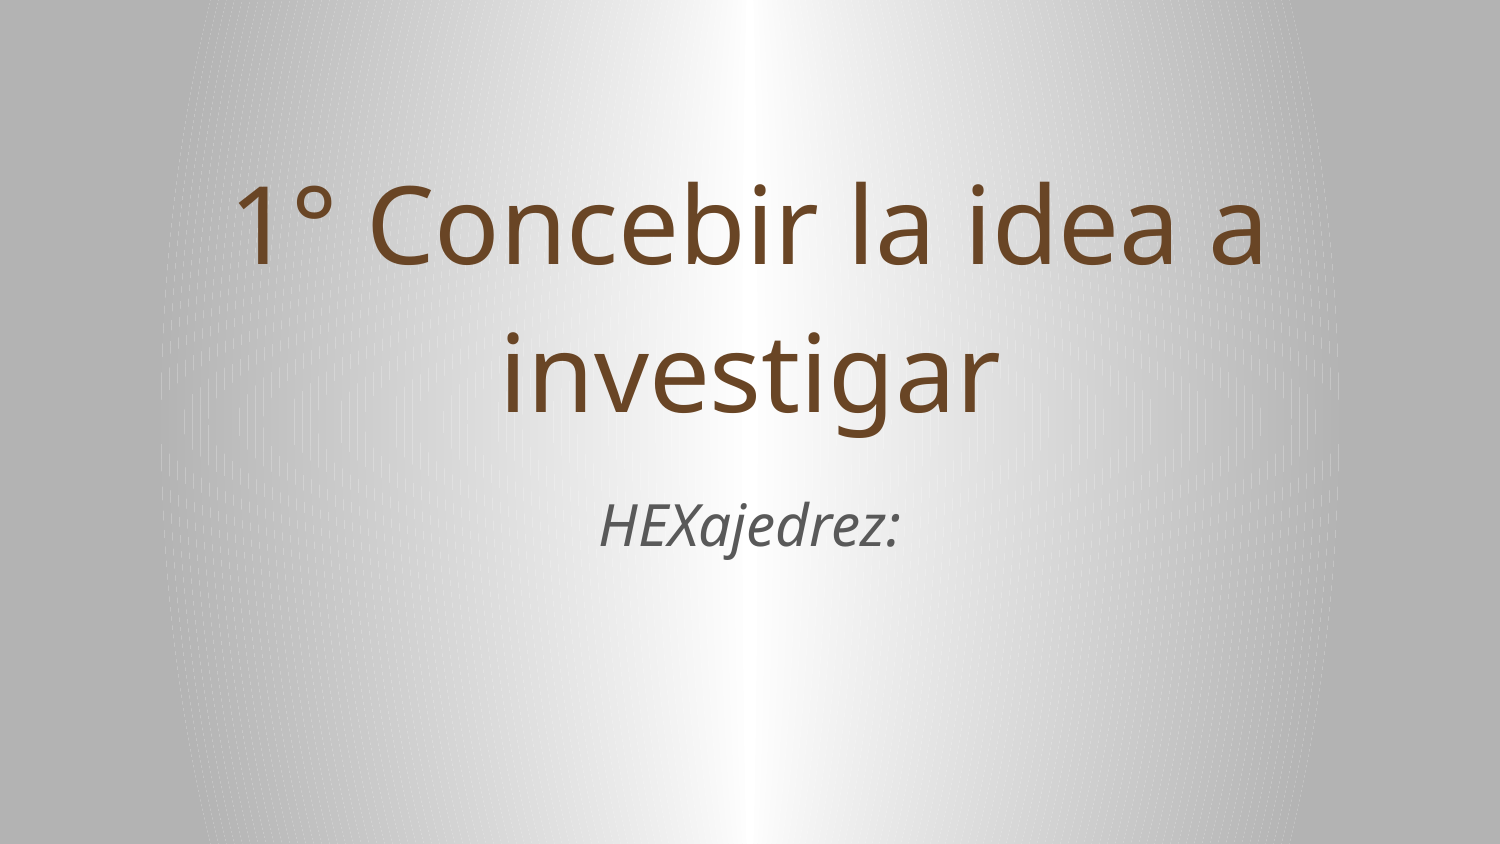

# 1° Concebir la idea a investigar
HEXajedrez: